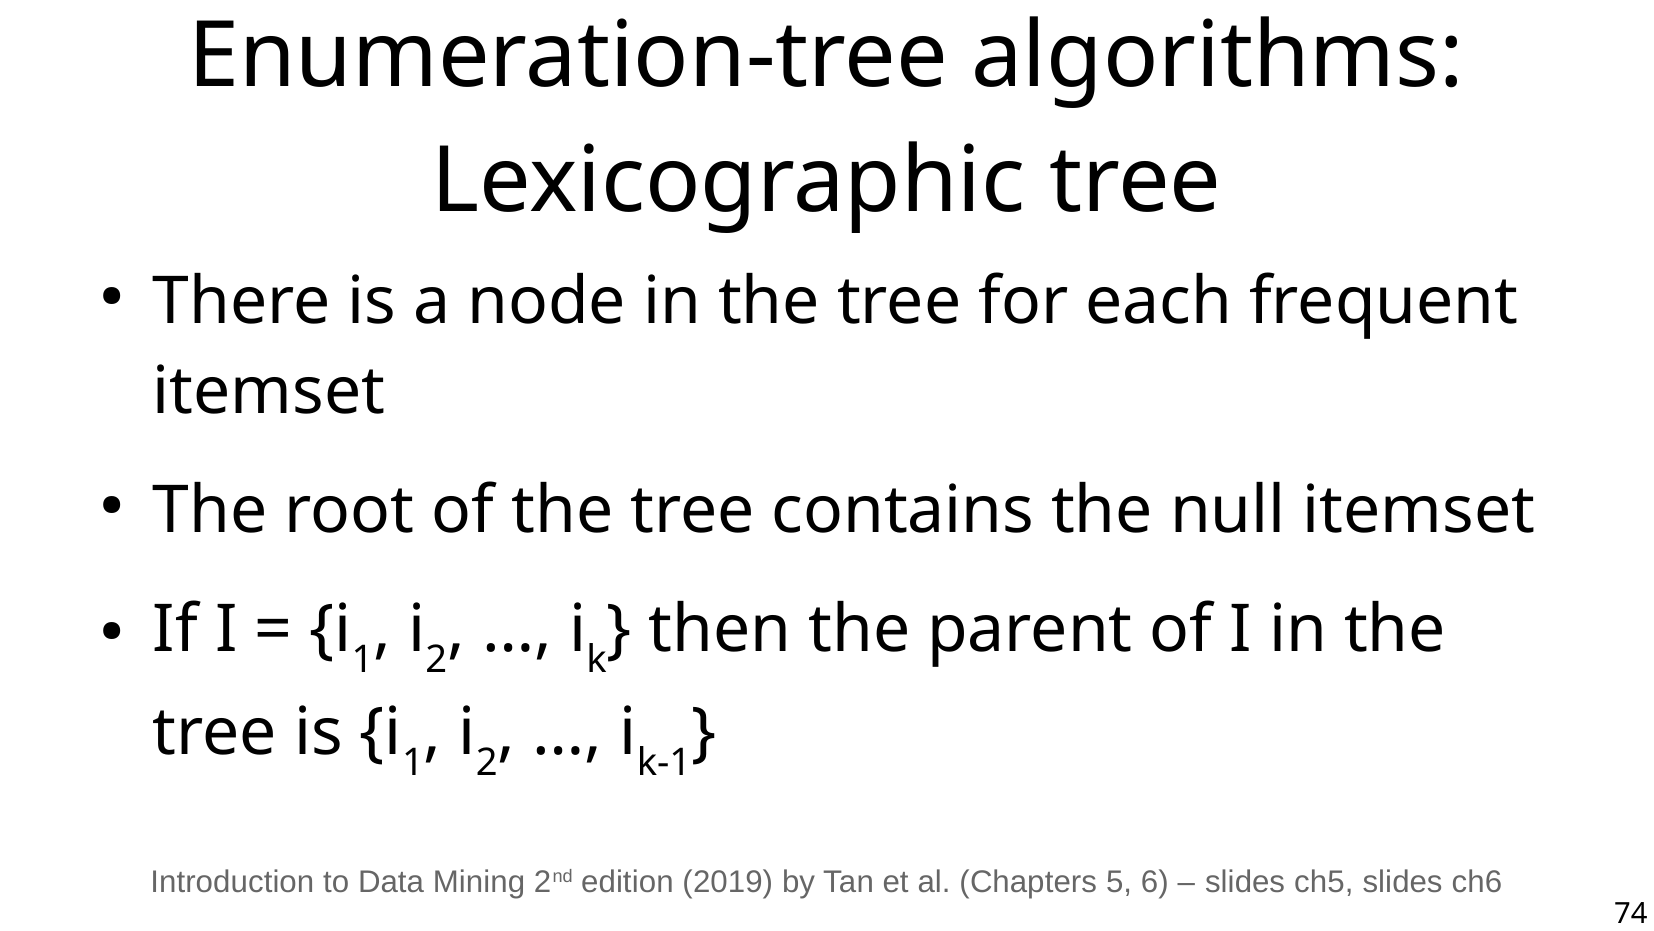

# Enumeration-tree algorithms: Lexicographic tree
There is a node in the tree for each frequent itemset
The root of the tree contains the null itemset
If I = {i1, i2, …, ik} then the parent of I in the tree is {i1, i2, …, ik-1}
Introduction to Data Mining 2nd edition (2019) by Tan et al. (Chapters 5, 6) – slides ch5, slides ch6
74